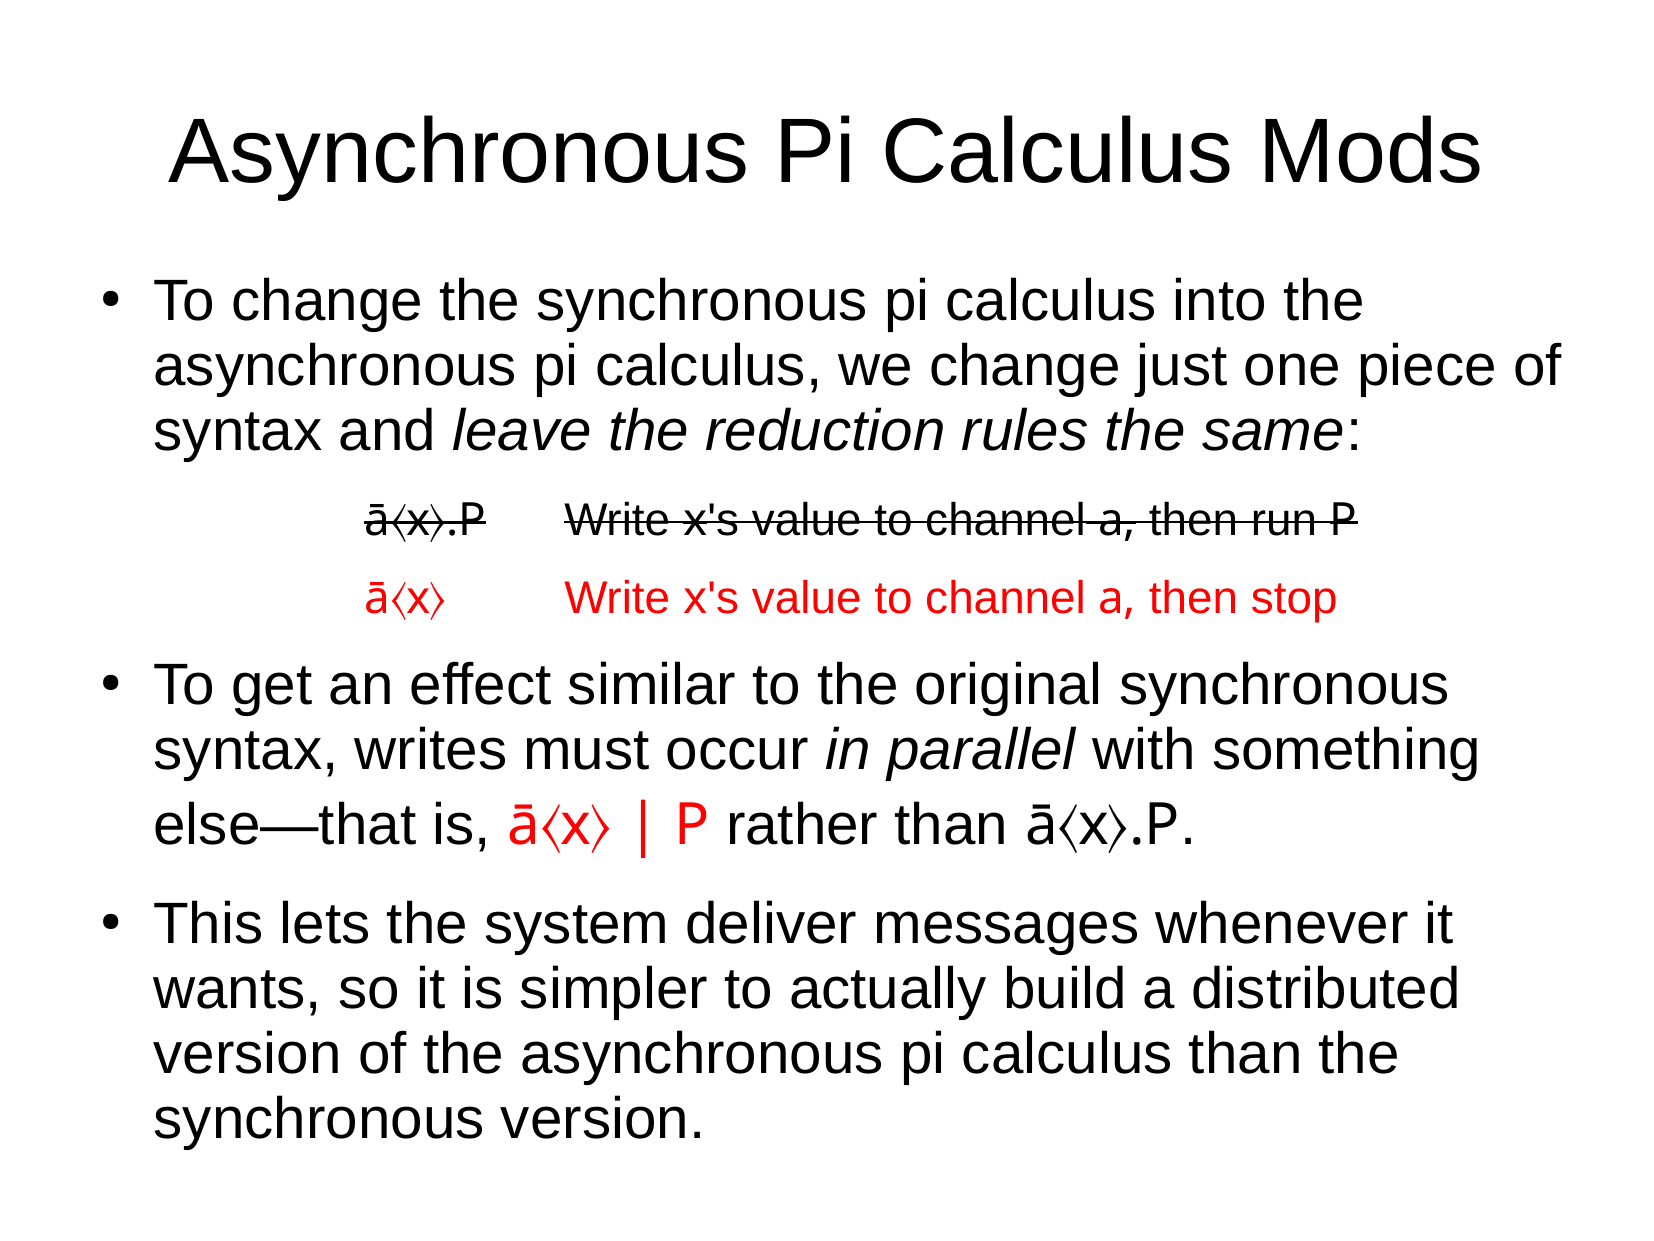

# Asynchronous Pi Calculus Mods
To change the synchronous pi calculus into the asynchronous pi calculus, we change just one piece of syntax and leave the reduction rules the same:
To get an effect similar to the original synchronous syntax, writes must occur in parallel with something else—that is, ā〈x〉 | P rather than ā〈x〉.P.
This lets the system deliver messages whenever it wants, so it is simpler to actually build a distributed version of the asynchronous pi calculus than the synchronous version.
| | ā〈x〉.P | Write x's value to channel a, then run P |
| --- | --- | --- |
| | ā〈x〉 | Write x's value to channel a, then stop |